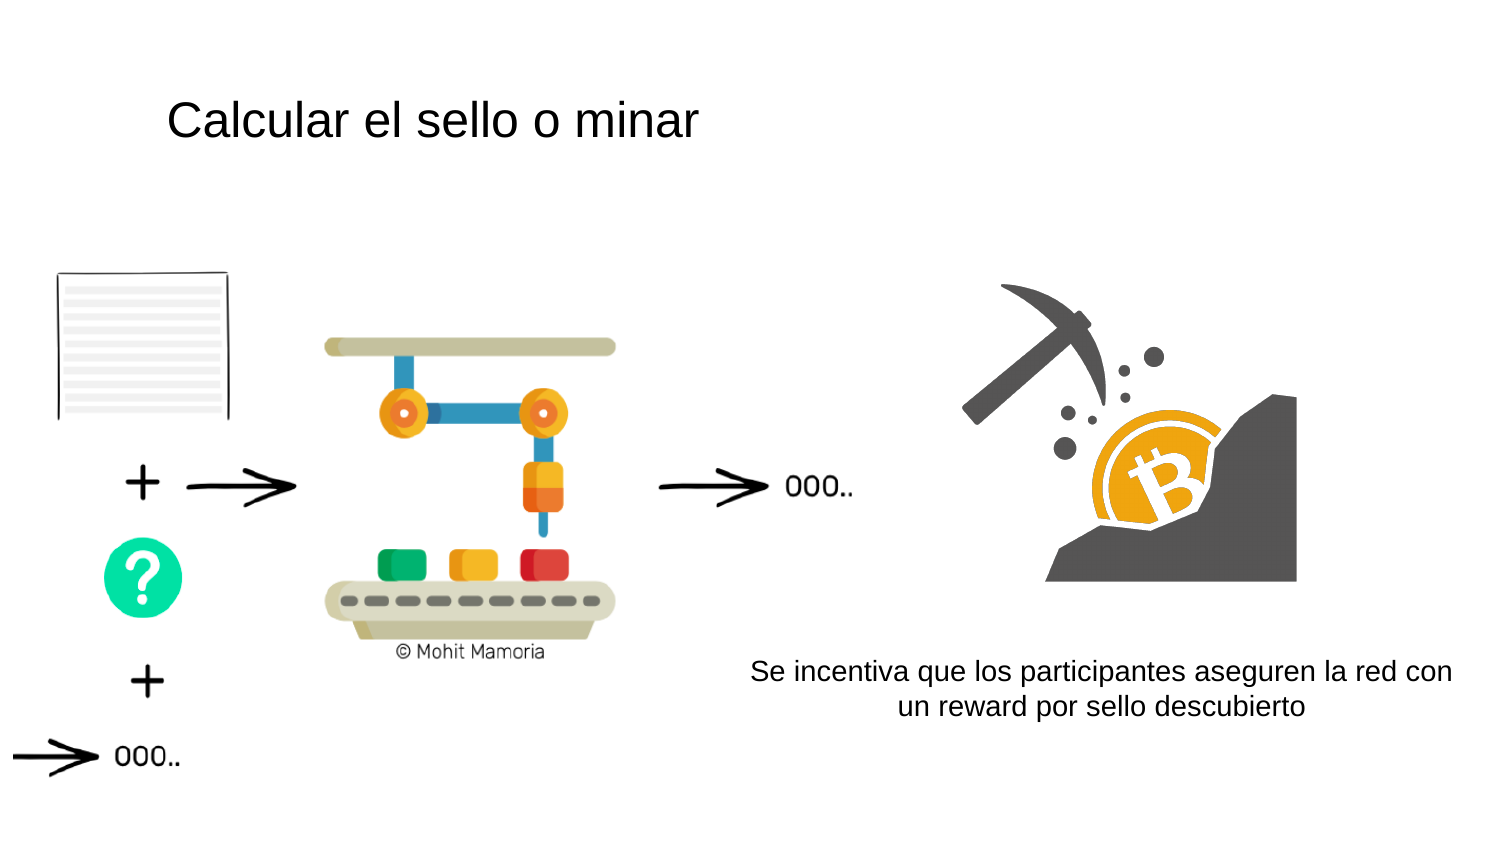

#
Calcular el sello o minar
Se incentiva que los participantes aseguren la red con un reward por sello descubierto